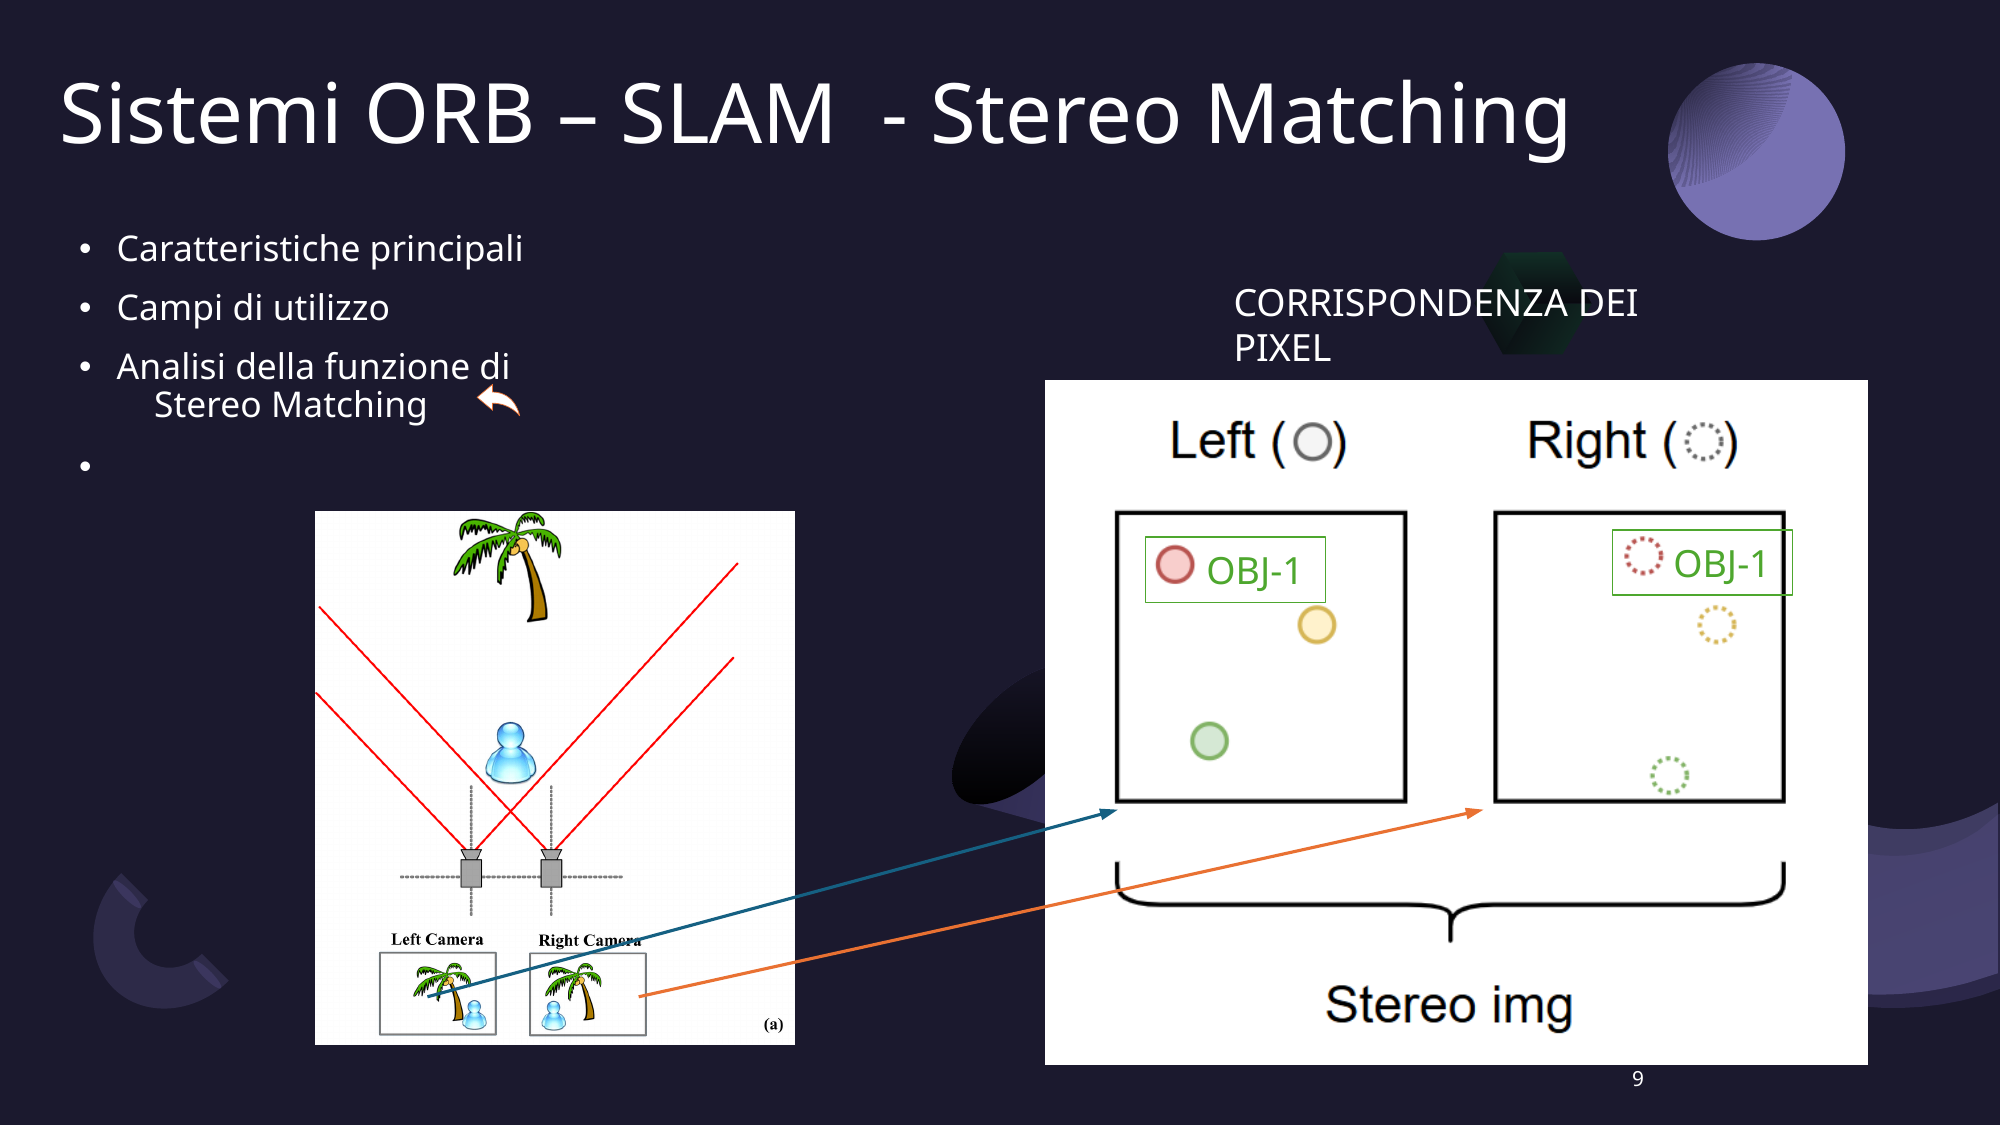

Sistemi ORB – SLAM - Stereo Matching
Caratteristiche principali
Campi di utilizzo
Analisi della funzione di Stereo Matching
CORRISPONDENZA DEI PIXEL
 OBJ-1
 OBJ-1